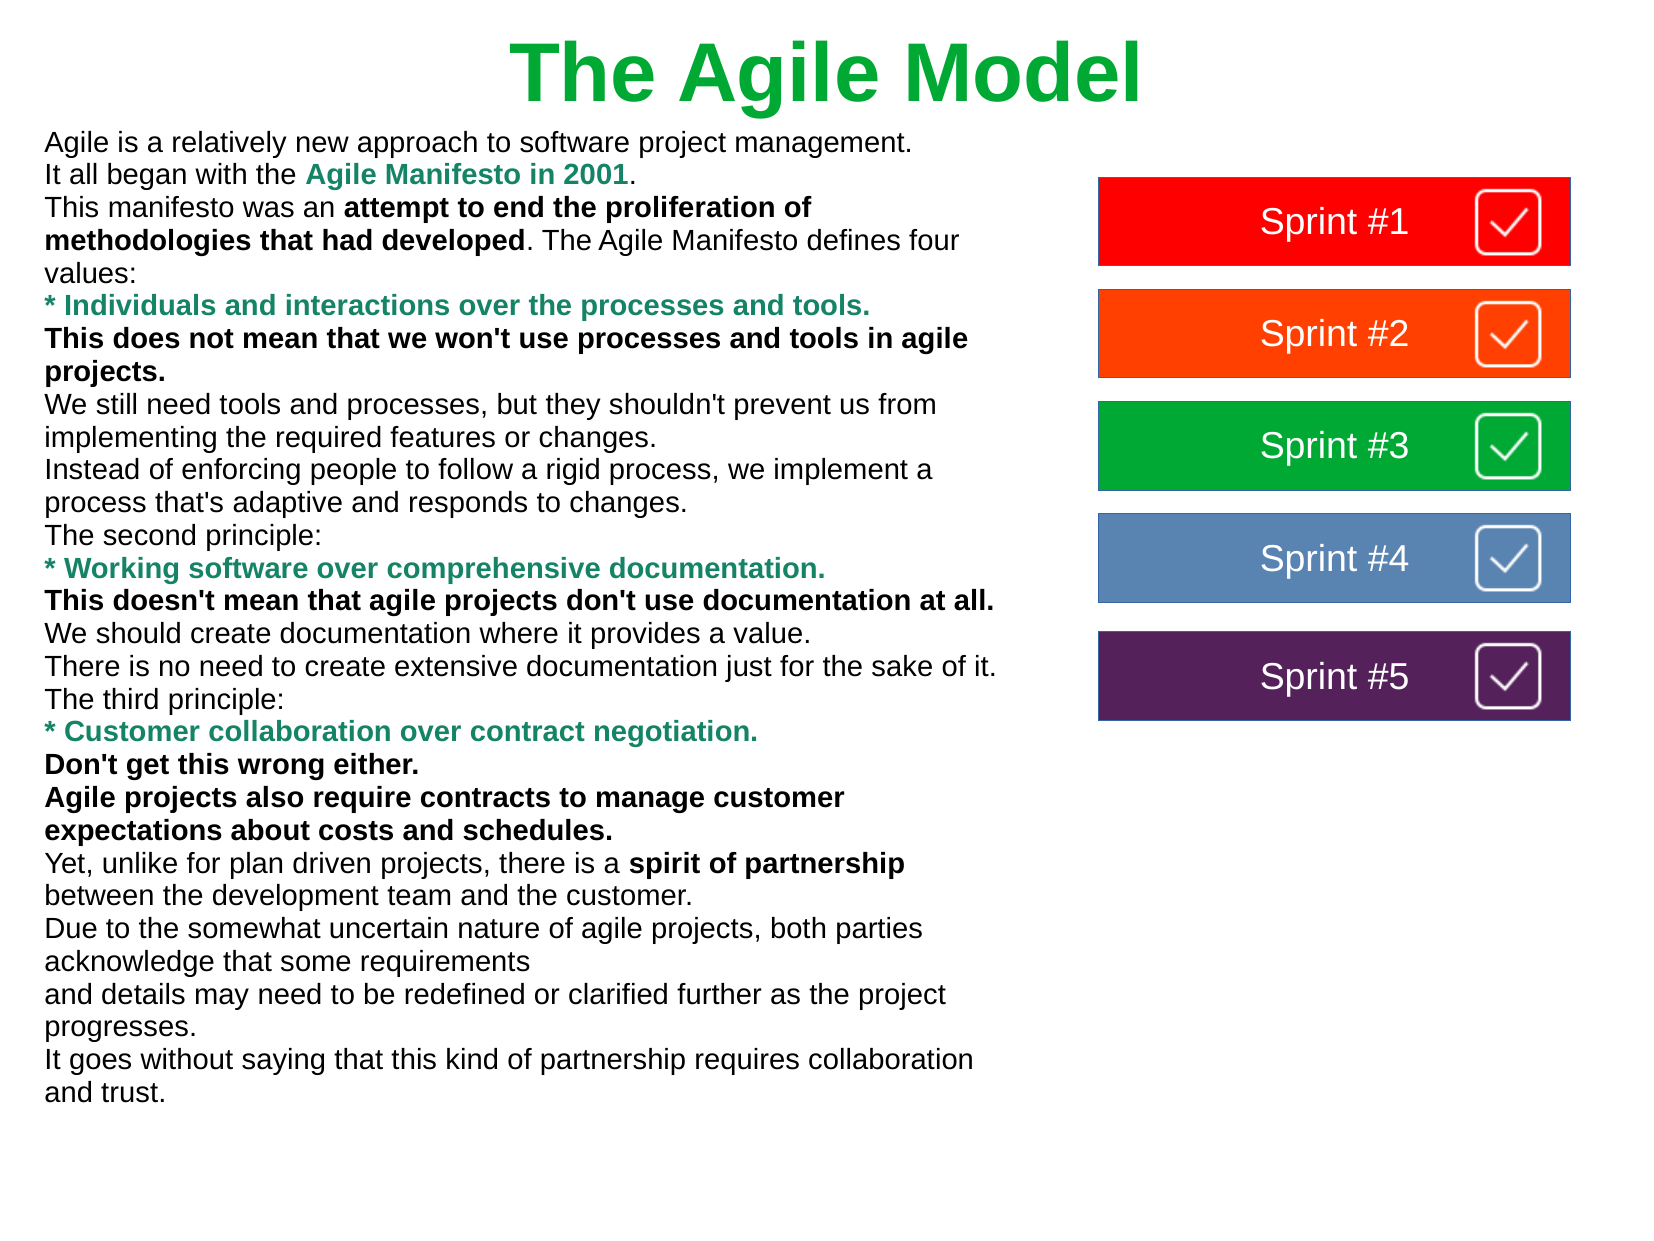

# The Agile Model
Agile is a relatively new approach to software project management.
It all began with the Agile Manifesto in 2001.
This manifesto was an attempt to end the proliferation of methodologies that had developed. The Agile Manifesto defines four values:
* Individuals and interactions over the processes and tools.
This does not mean that we won't use processes and tools in agile projects.
We still need tools and processes, but they shouldn't prevent us from implementing the required features or changes.
Instead of enforcing people to follow a rigid process, we implement a process that's adaptive and responds to changes.
The second principle:
* Working software over comprehensive documentation.
This doesn't mean that agile projects don't use documentation at all.
We should create documentation where it provides a value.
There is no need to create extensive documentation just for the sake of it.
The third principle:
* Customer collaboration over contract negotiation.
Don't get this wrong either.
Agile projects also require contracts to manage customer expectations about costs and schedules.
Yet, unlike for plan driven projects, there is a spirit of partnership between the development team and the customer.
Due to the somewhat uncertain nature of agile projects, both parties acknowledge that some requirements
and details may need to be redefined or clarified further as the project progresses.
It goes without saying that this kind of partnership requires collaboration and trust.
Sprint #1
Sprint #2
Sprint #3
Sprint #4
Sprint #5